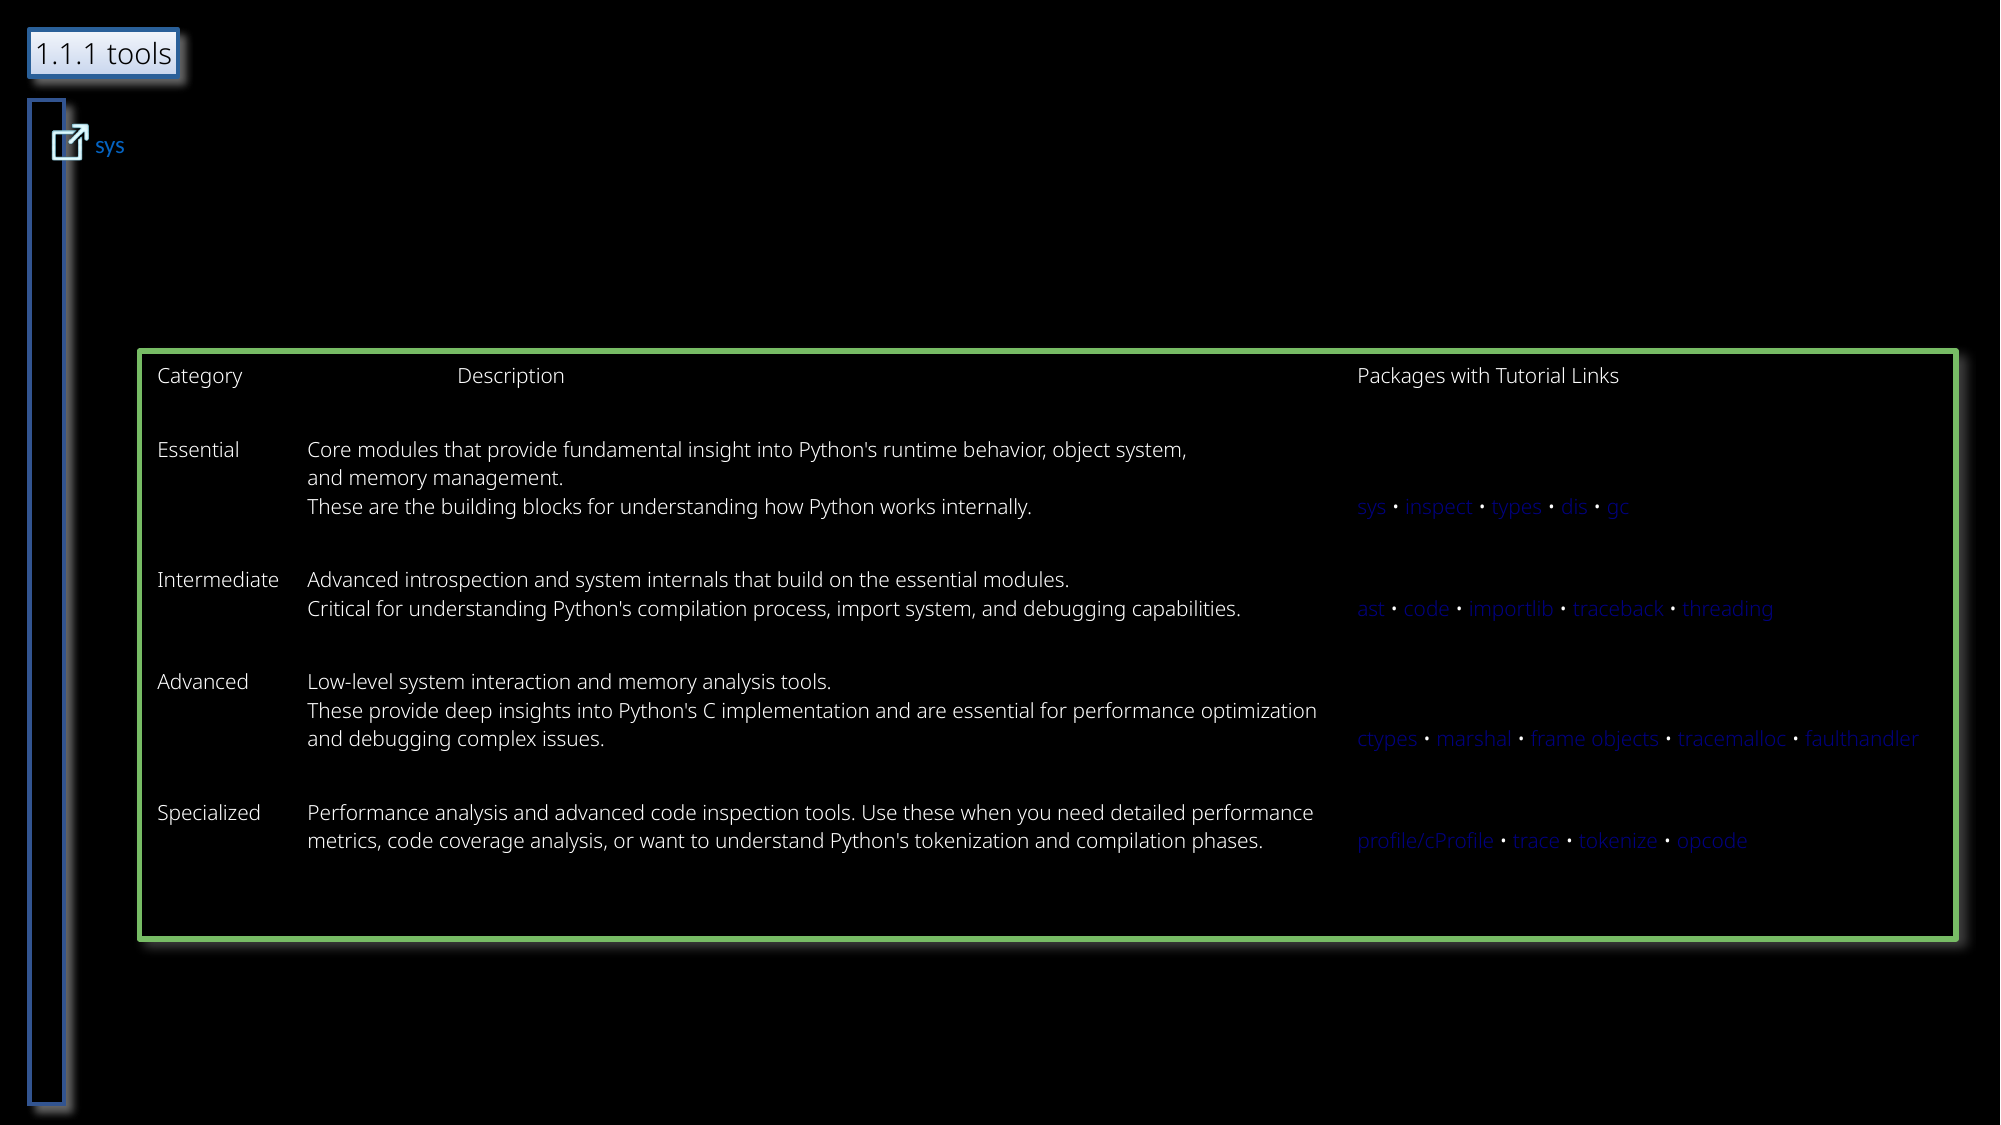

# 1.1.1 tools
sys
Category		Description						Packages with Tutorial Links
Essential 	Core modules that provide fundamental insight into Python's runtime behavior, object system,
	and memory management.
	These are the building blocks for understanding how Python works internally.			sys • inspect • types • dis • gc
Intermediate	Advanced introspection and system internals that build on the essential modules.
	Critical for understanding Python's compilation process, import system, and debugging capabilities.	ast • code • importlib • traceback • threading
Advanced	Low-level system interaction and memory analysis tools.
	These provide deep insights into Python's C implementation and are essential for performance optimization
	and debugging complex issues.						ctypes • marshal • frame objects • tracemalloc • faulthandler
Specialized	Performance analysis and advanced code inspection tools. Use these when you need detailed performance
	metrics, code coverage analysis, or want to understand Python's tokenization and compilation phases.	profile/cProfile • trace • tokenize • opcode